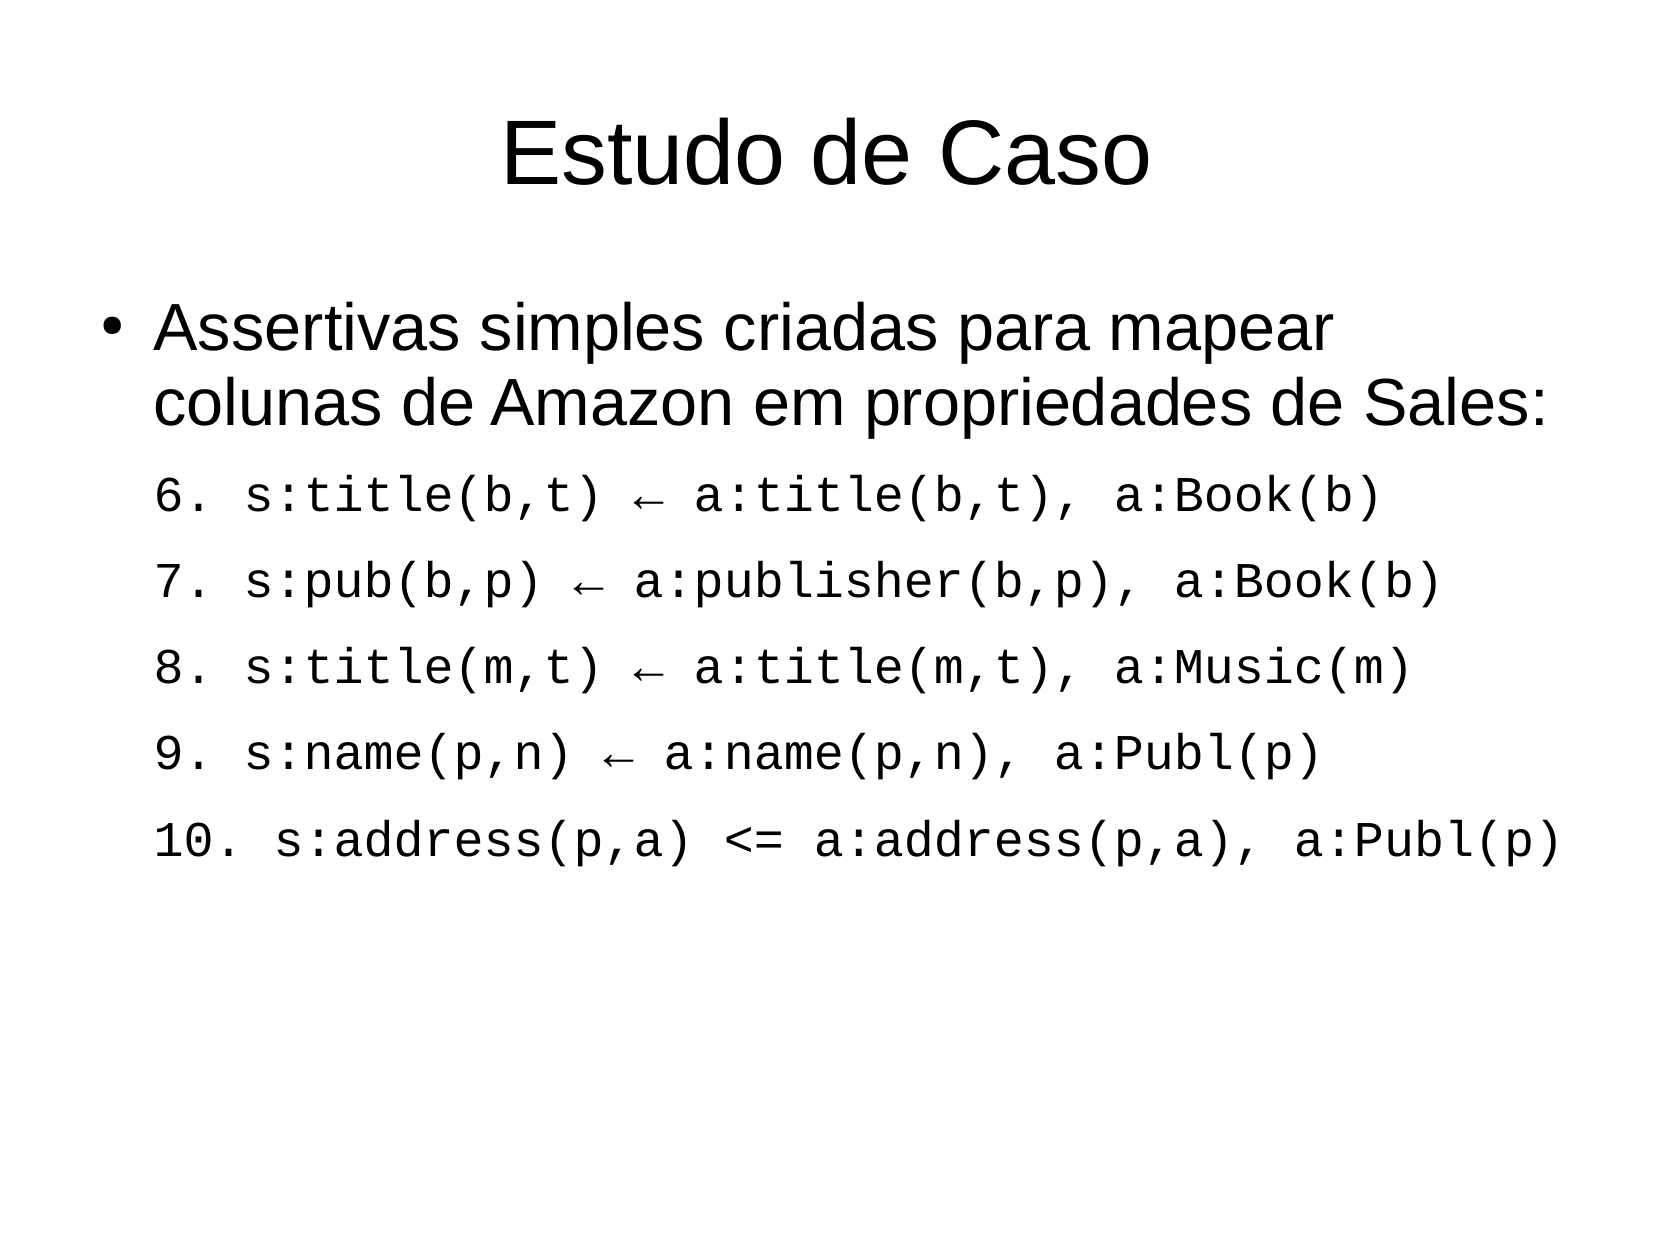

# Estudo de Caso
Assertivas simples criadas para mapear colunas de Amazon em propriedades de Sales:
6. s:title(b,t) ← a:title(b,t), a:Book(b)
7. s:pub(b,p) ← a:publisher(b,p), a:Book(b)
8. s:title(m,t) ← a:title(m,t), a:Music(m)
9. s:name(p,n) ← a:name(p,n), a:Publ(p)
10. s:address(p,a) <= a:address(p,a), a:Publ(p)